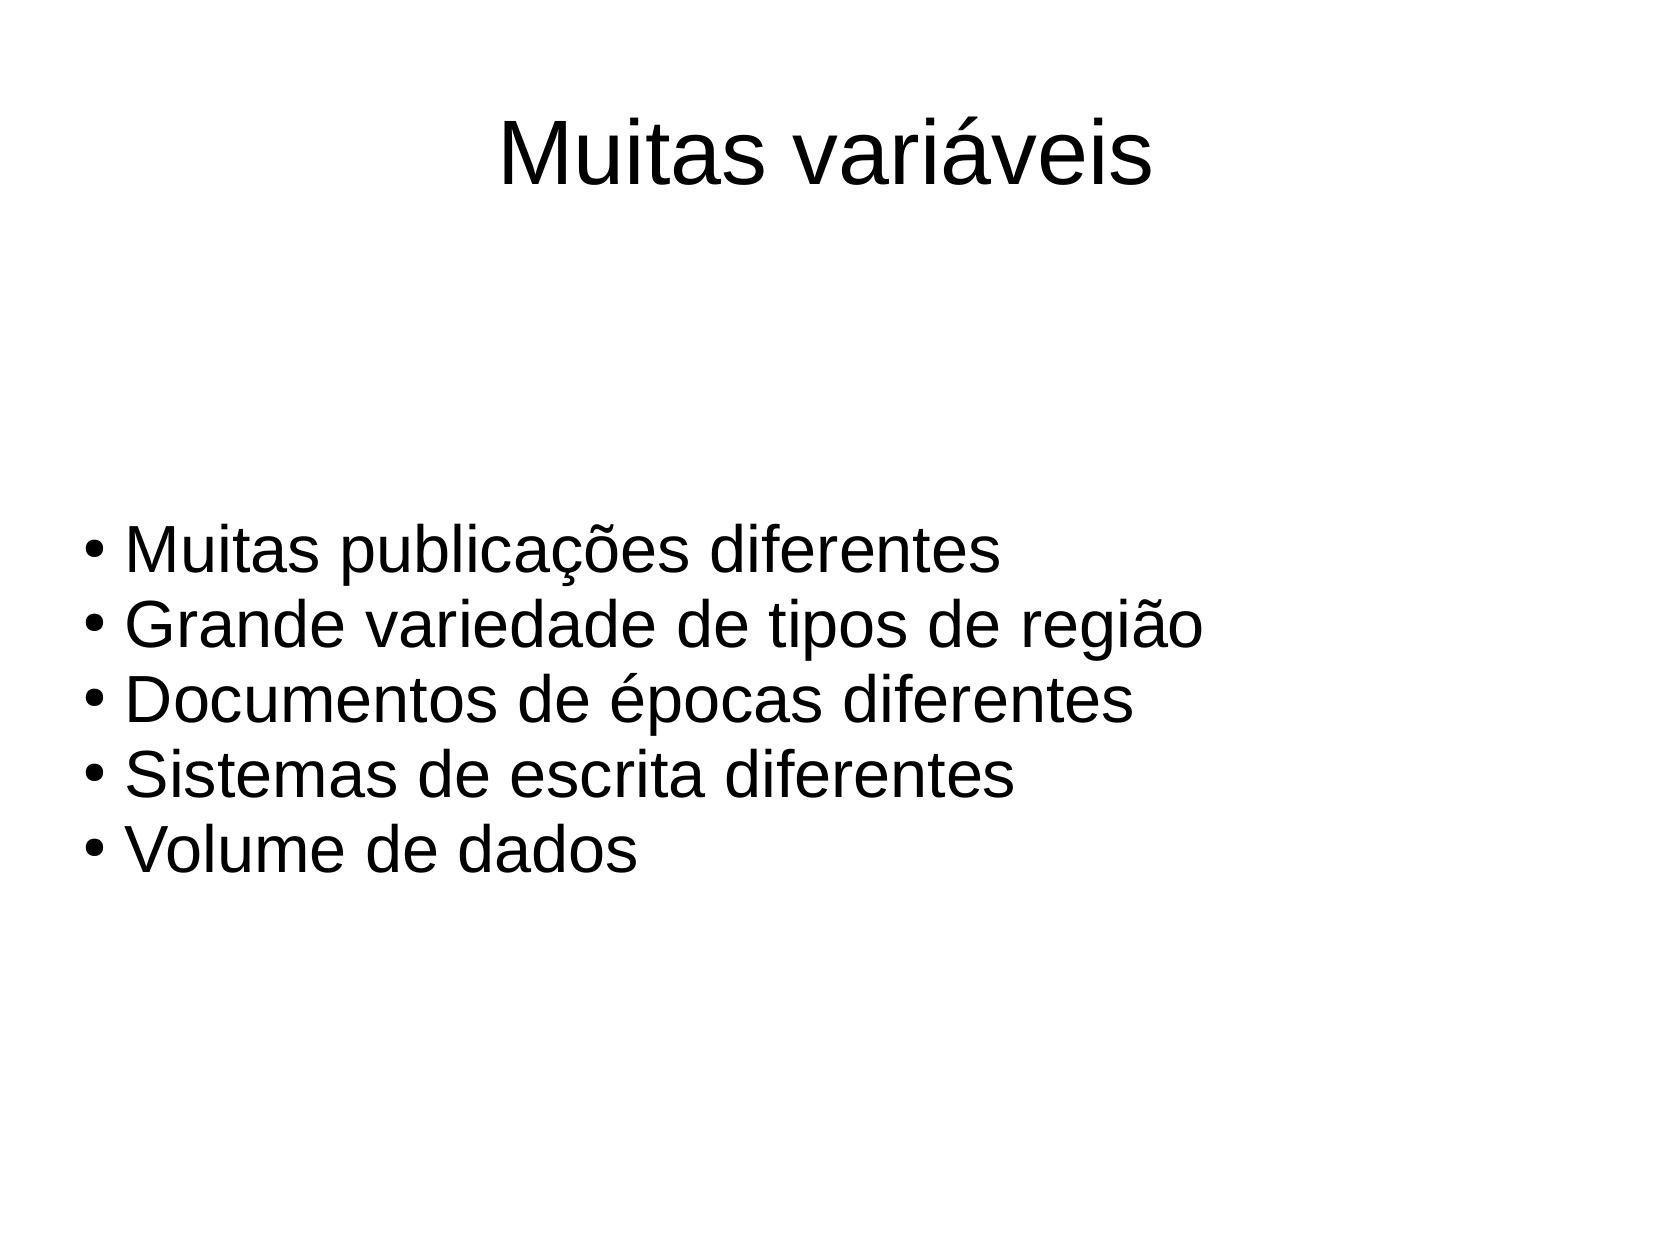

# Muitas variáveis
 Muitas publicações diferentes
 Grande variedade de tipos de região
 Documentos de épocas diferentes
 Sistemas de escrita diferentes
 Volume de dados